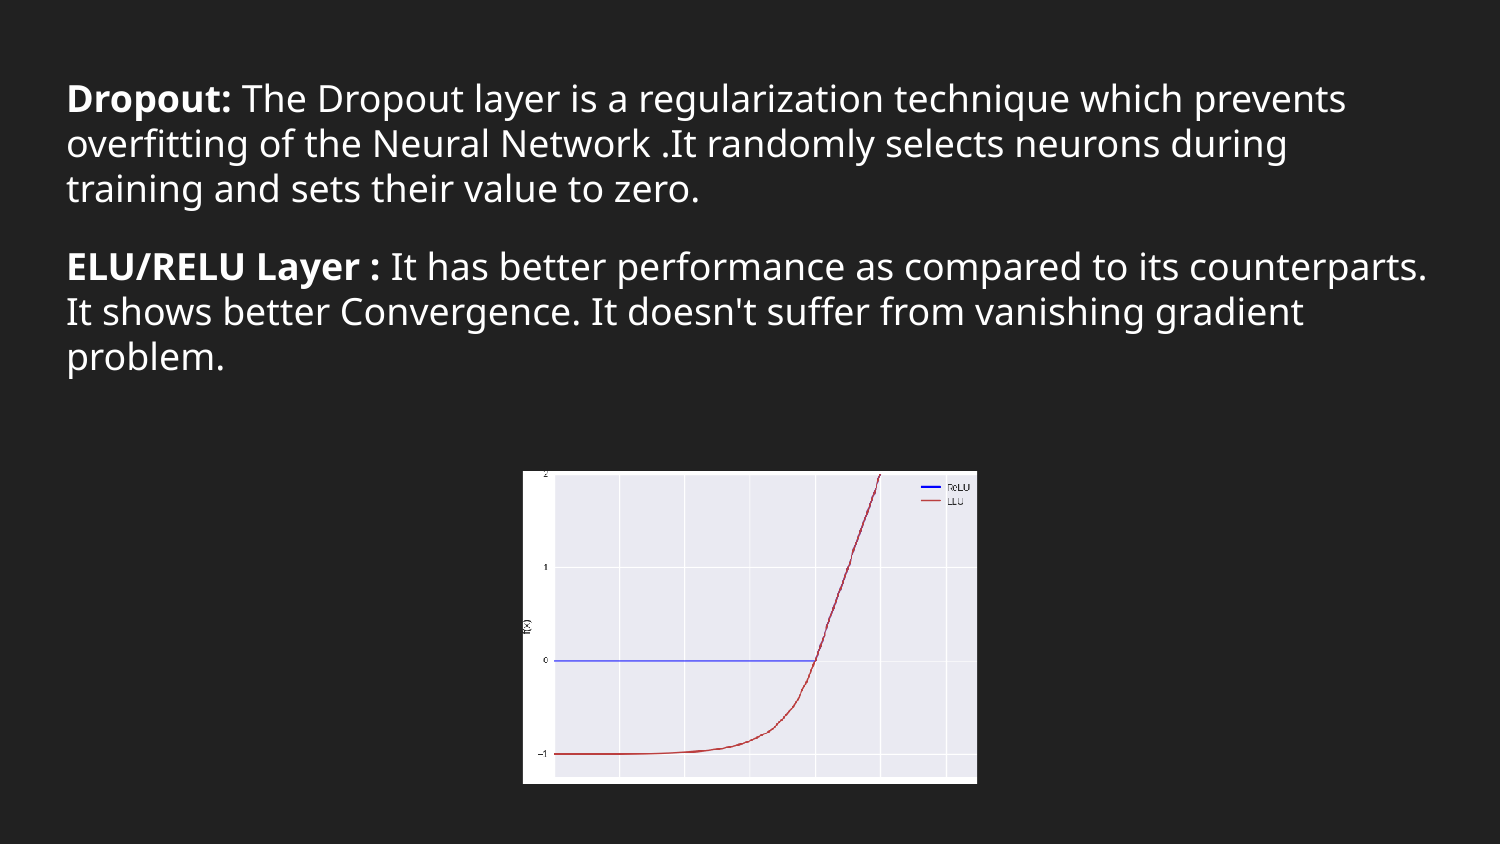

# Dropout: The Dropout layer is a regularization technique which prevents overfitting of the Neural Network .It randomly selects neurons during training and sets their value to zero.
ELU/RELU Layer : It has better performance as compared to its counterparts. It shows better Convergence. It doesn't suffer from vanishing gradient problem.